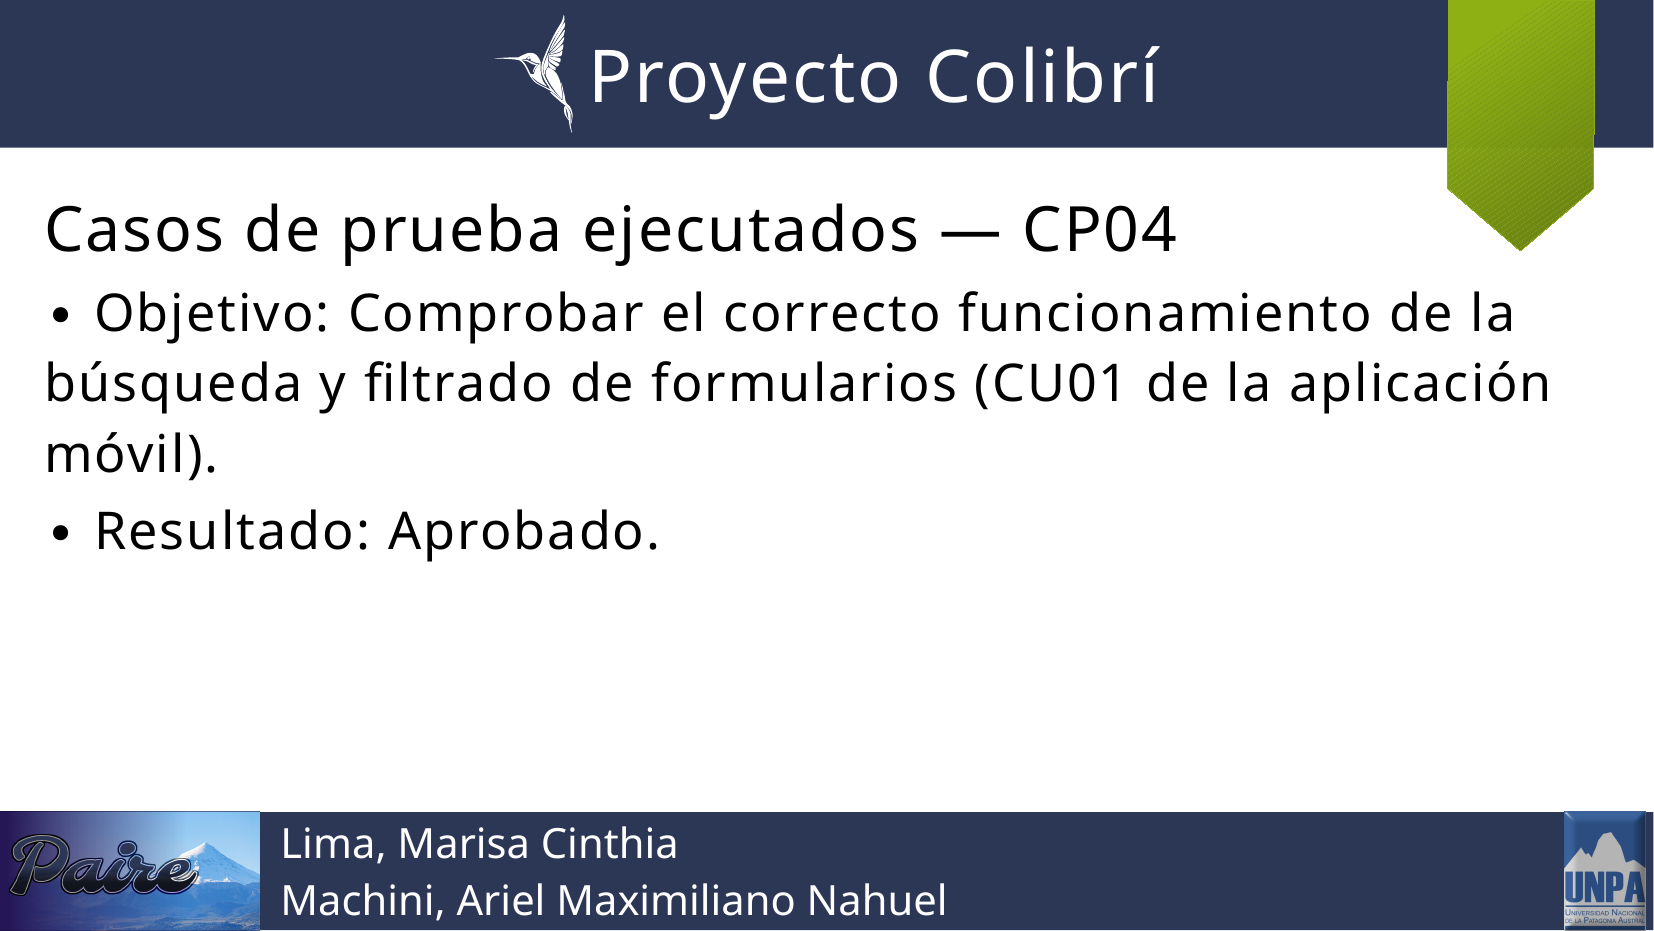

Proyecto Colibrí
Casos de prueba ejecutados — CP04
∙ Objetivo: Comprobar el correcto funcionamiento de la búsqueda y filtrado de formularios (CU01 de la aplicación móvil).
∙ Resultado: Aprobado.
Lima, Marisa Cinthia
Machini, Ariel Maximiliano Nahuel